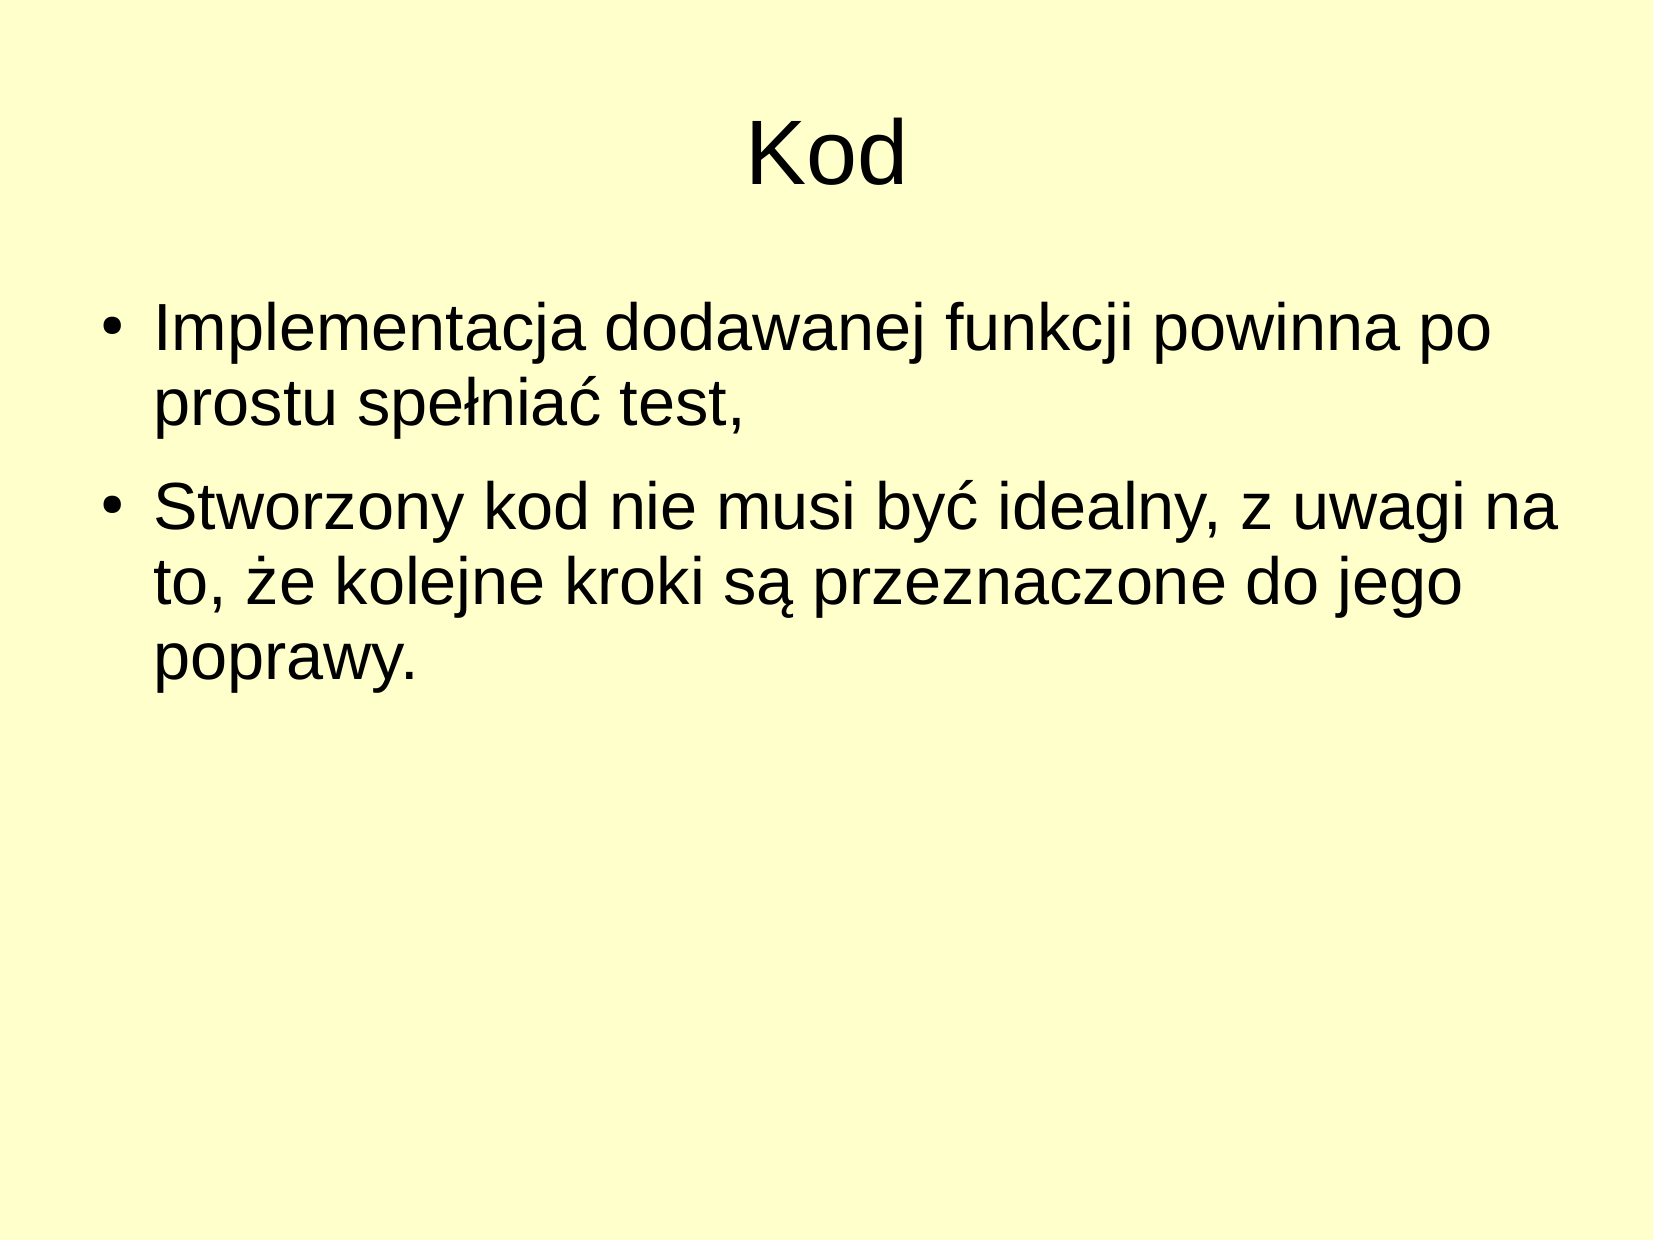

# Kod
Implementacja dodawanej funkcji powinna po prostu spełniać test,
Stworzony kod nie musi być idealny, z uwagi na to, że kolejne kroki są przeznaczone do jego poprawy.